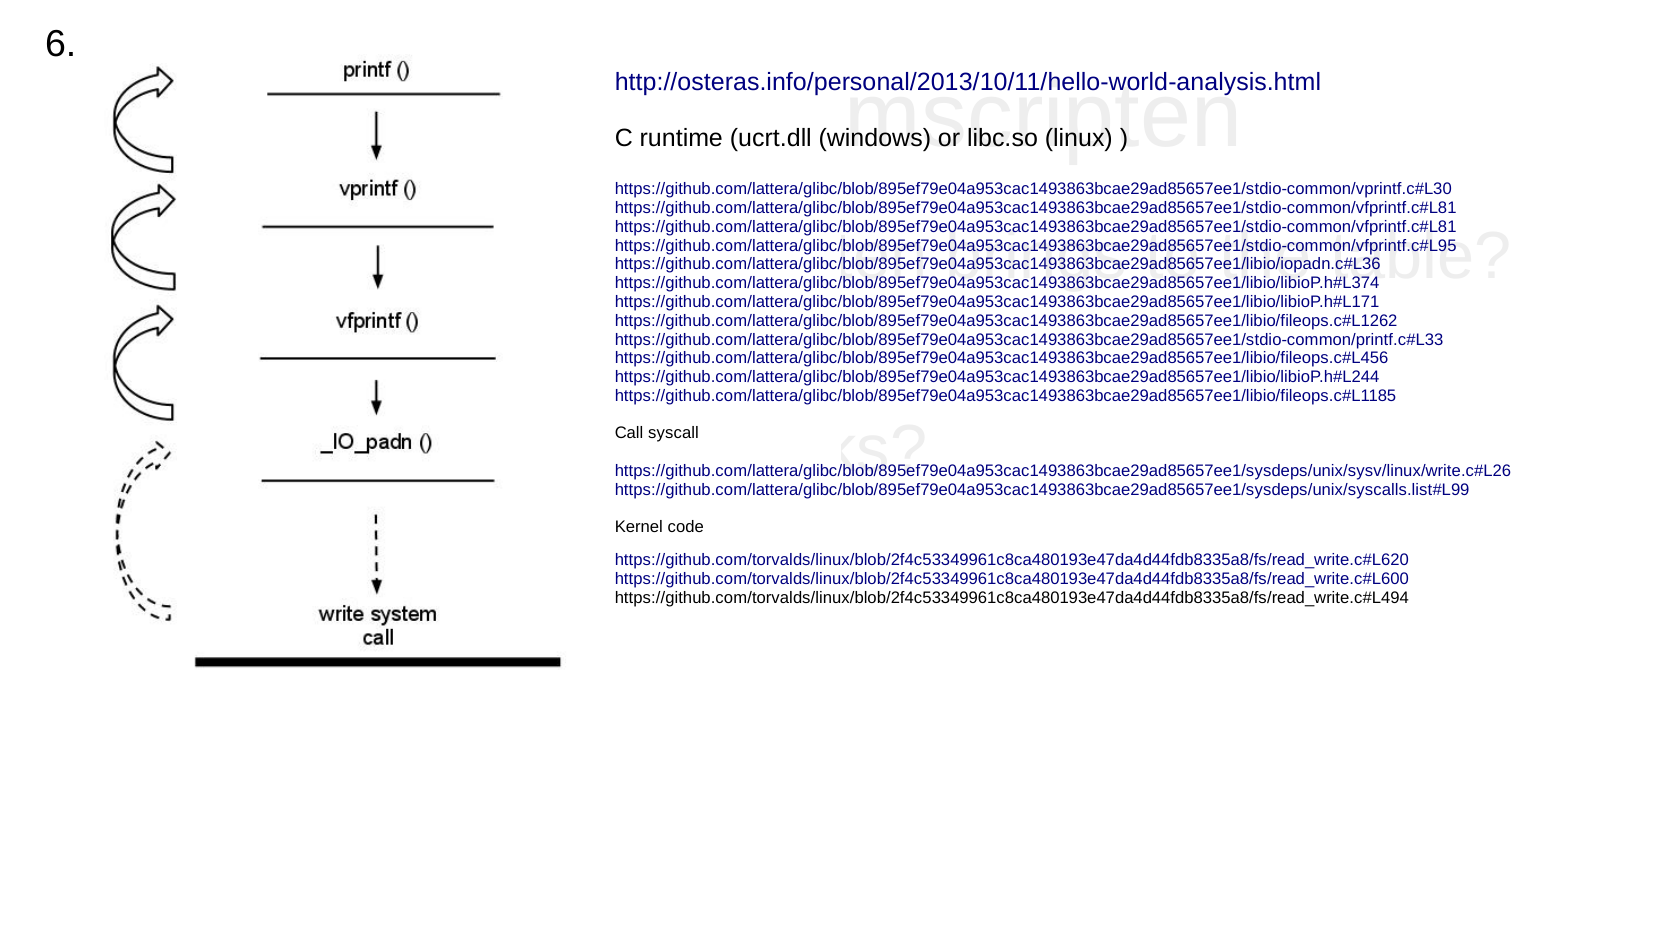

6.
# WASM – emscripten
http://osteras.info/personal/2013/10/11/hello-world-analysis.html
C runtime (ucrt.dll (windows) or libc.so (linux) )
https://github.com/lattera/glibc/blob/895ef79e04a953cac1493863bcae29ad85657ee1/stdio-common/vprintf.c#L30
https://github.com/lattera/glibc/blob/895ef79e04a953cac1493863bcae29ad85657ee1/stdio-common/vfprintf.c#L81
https://github.com/lattera/glibc/blob/895ef79e04a953cac1493863bcae29ad85657ee1/stdio-common/vfprintf.c#L81
https://github.com/lattera/glibc/blob/895ef79e04a953cac1493863bcae29ad85657ee1/stdio-common/vfprintf.c#L95
https://github.com/lattera/glibc/blob/895ef79e04a953cac1493863bcae29ad85657ee1/libio/iopadn.c#L36
https://github.com/lattera/glibc/blob/895ef79e04a953cac1493863bcae29ad85657ee1/libio/libioP.h#L374
https://github.com/lattera/glibc/blob/895ef79e04a953cac1493863bcae29ad85657ee1/libio/libioP.h#L171
https://github.com/lattera/glibc/blob/895ef79e04a953cac1493863bcae29ad85657ee1/libio/fileops.c#L1262
https://github.com/lattera/glibc/blob/895ef79e04a953cac1493863bcae29ad85657ee1/stdio-common/printf.c#L33
https://github.com/lattera/glibc/blob/895ef79e04a953cac1493863bcae29ad85657ee1/libio/fileops.c#L456
https://github.com/lattera/glibc/blob/895ef79e04a953cac1493863bcae29ad85657ee1/libio/libioP.h#L244
https://github.com/lattera/glibc/blob/895ef79e04a953cac1493863bcae29ad85657ee1/libio/fileops.c#L1185
Call syscall
https://github.com/lattera/glibc/blob/895ef79e04a953cac1493863bcae29ad85657ee1/sysdeps/unix/sysv/linux/write.c#L26
https://github.com/lattera/glibc/blob/895ef79e04a953cac1493863bcae29ad85657ee1/sysdeps/unix/syscalls.list#L99
Kernel code
https://github.com/torvalds/linux/blob/2f4c53349961c8ca480193e47da4d44fdb8335a8/fs/read_write.c#L620
https://github.com/torvalds/linux/blob/2f4c53349961c8ca480193e47da4d44fdb8335a8/fs/read_write.c#L600
https://github.com/torvalds/linux/blob/2f4c53349961c8ca480193e47da4d44fdb8335a8/fs/read_write.c#L494
OK… but what smscripten brings to the table?
Runtime!
How printf actually works?